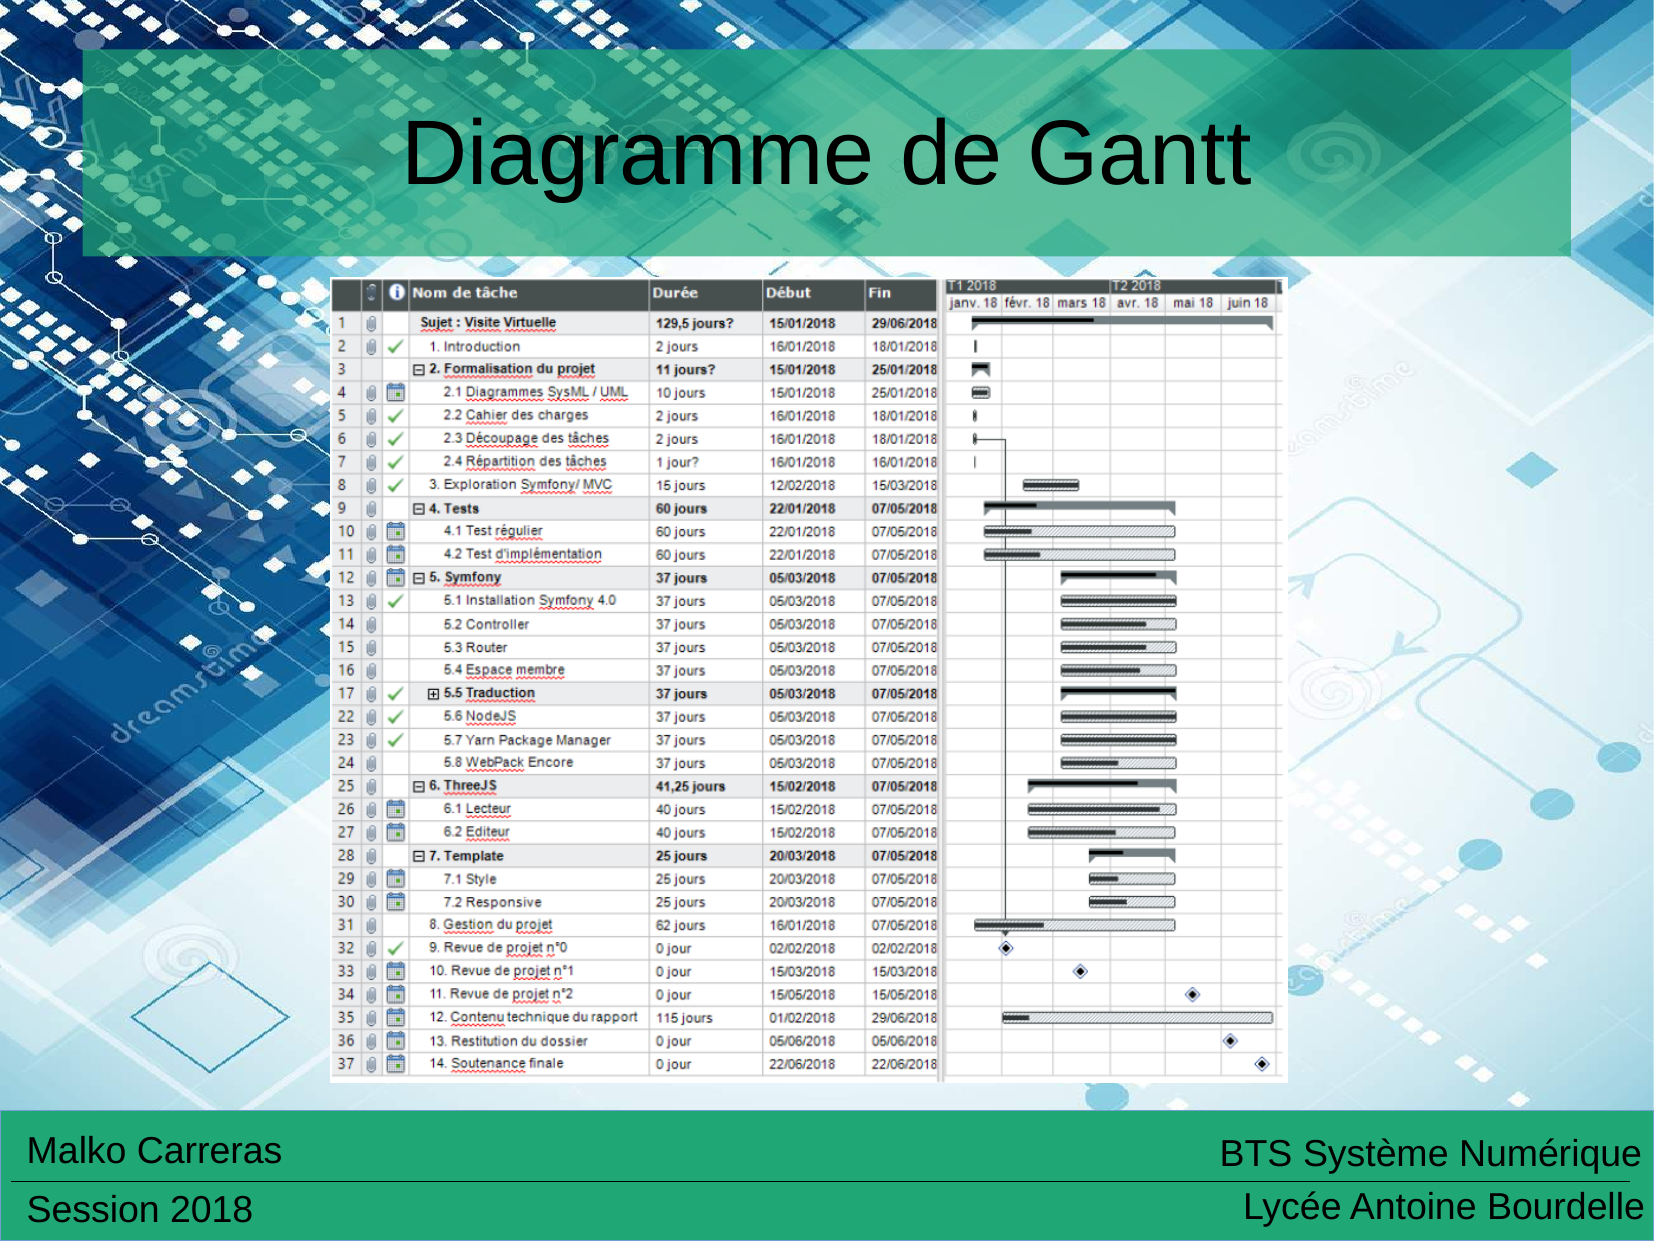

# Diagramme de Gantt
Malko Carreras
BTS Système Numérique
Lycée Antoine Bourdelle
Session 2018